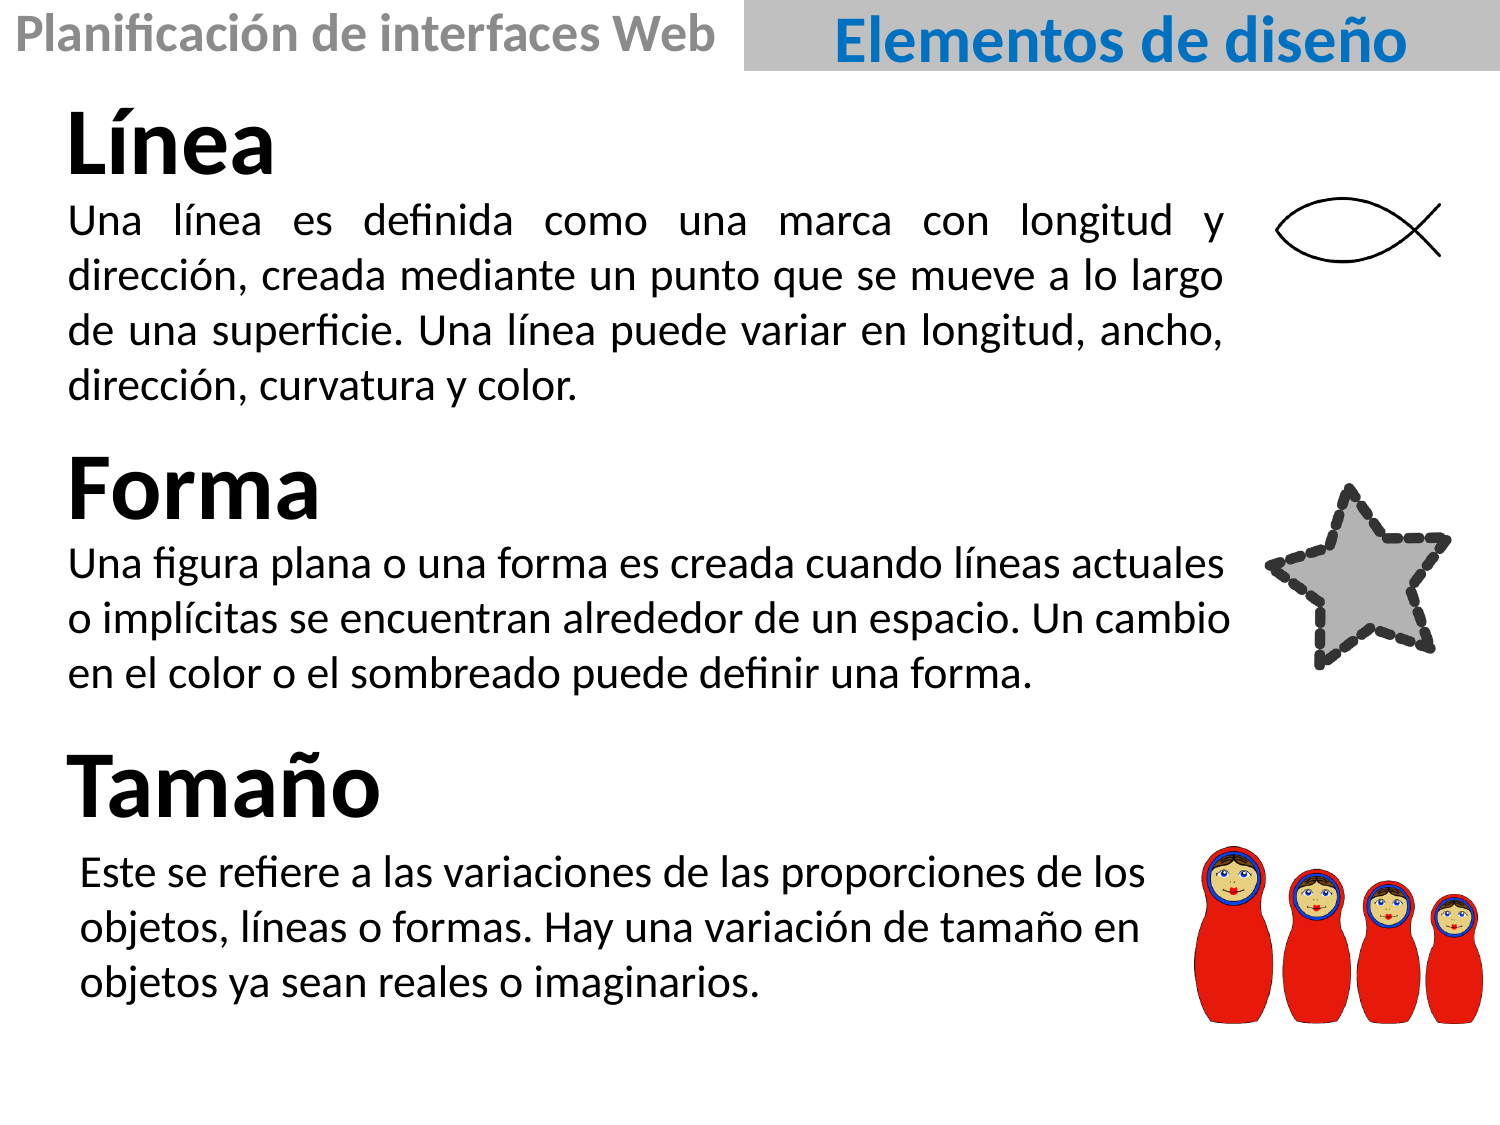

# Planificación de interfaces Web
Elementos de diseño
Línea
Una línea es definida como una marca con longitud y dirección, creada mediante un punto que se mueve a lo largo de una superficie. Una línea puede variar en longitud, ancho, dirección, curvatura y color.
Forma
Una figura plana o una forma es creada cuando líneas actuales o implícitas se encuentran alrededor de un espacio. Un cambio en el color o el sombreado puede definir una forma.
Tamaño
Este se refiere a las variaciones de las proporciones de los objetos, líneas o formas. Hay una variación de tamaño en objetos ya sean reales o imaginarios.